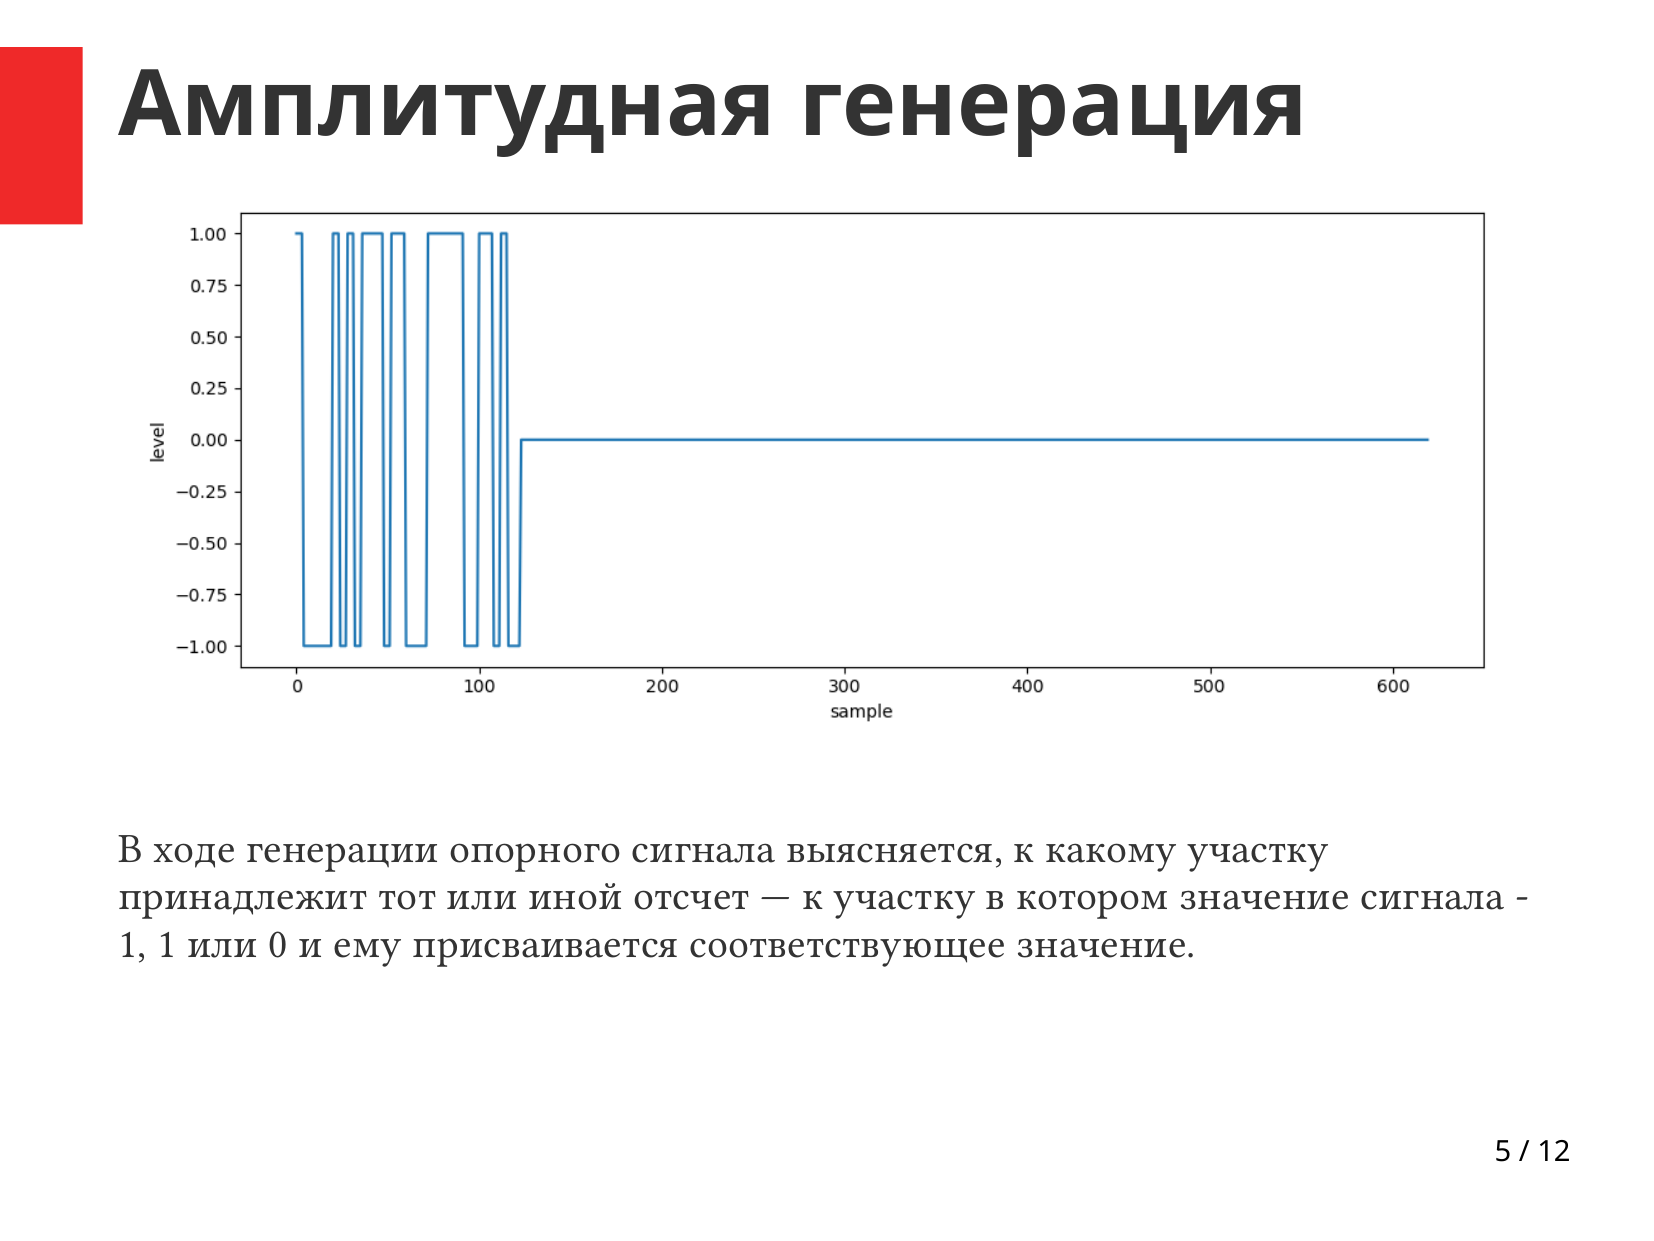

# Амплитудная генерация
В ходе генерации опорного сигнала выясняется, к какому участку принадлежит тот или иной отсчет — к участку в котором значение сигнала -1, 1 или 0 и ему присваивается соответствующее значение.
5